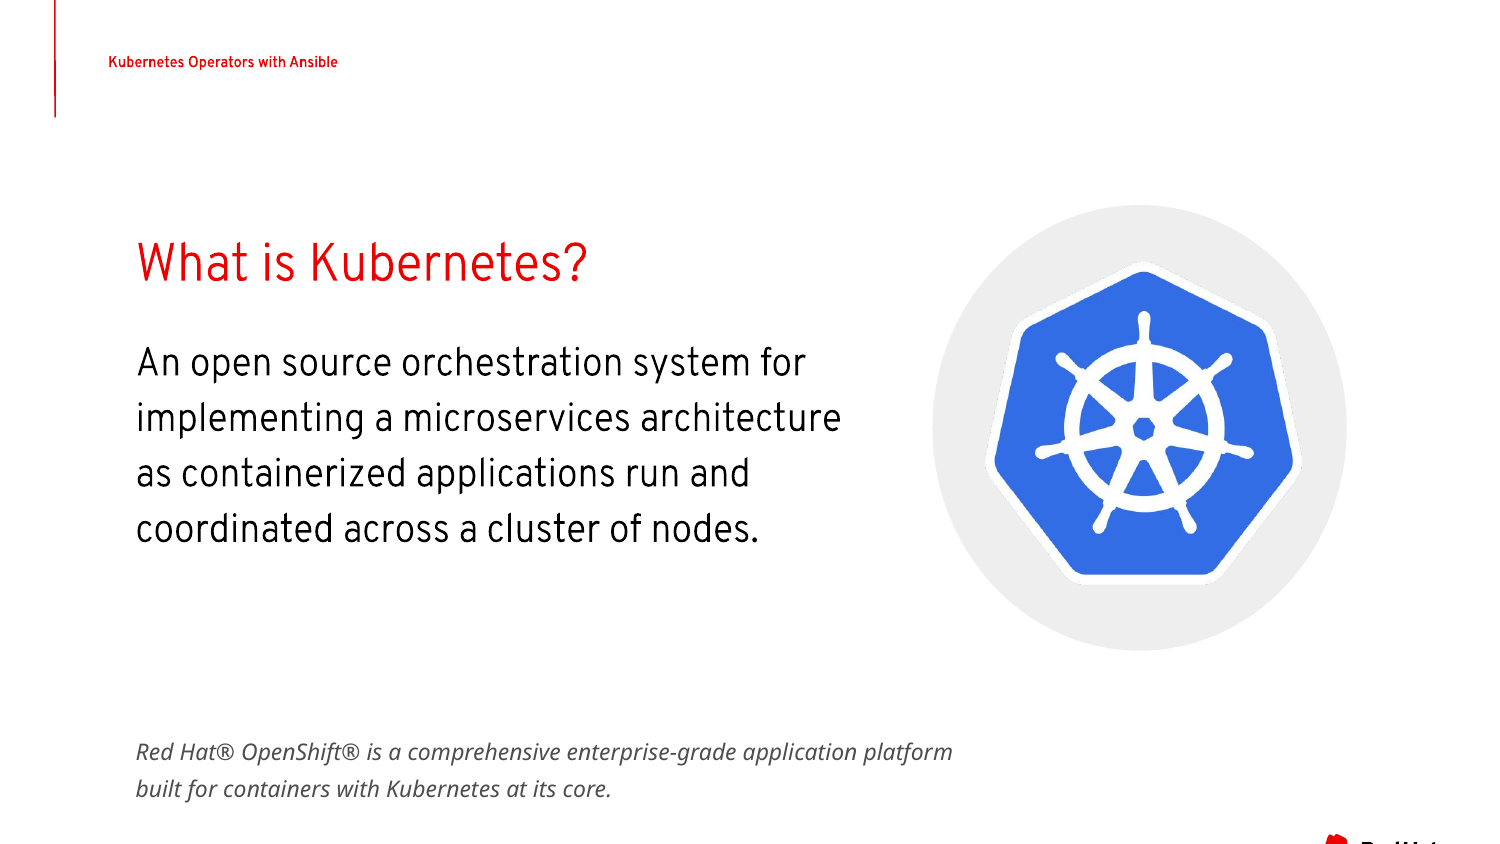

Red Hat® OpenShift® is a comprehensive enterprise-grade application platform
built for containers with Kubernetes at its core.